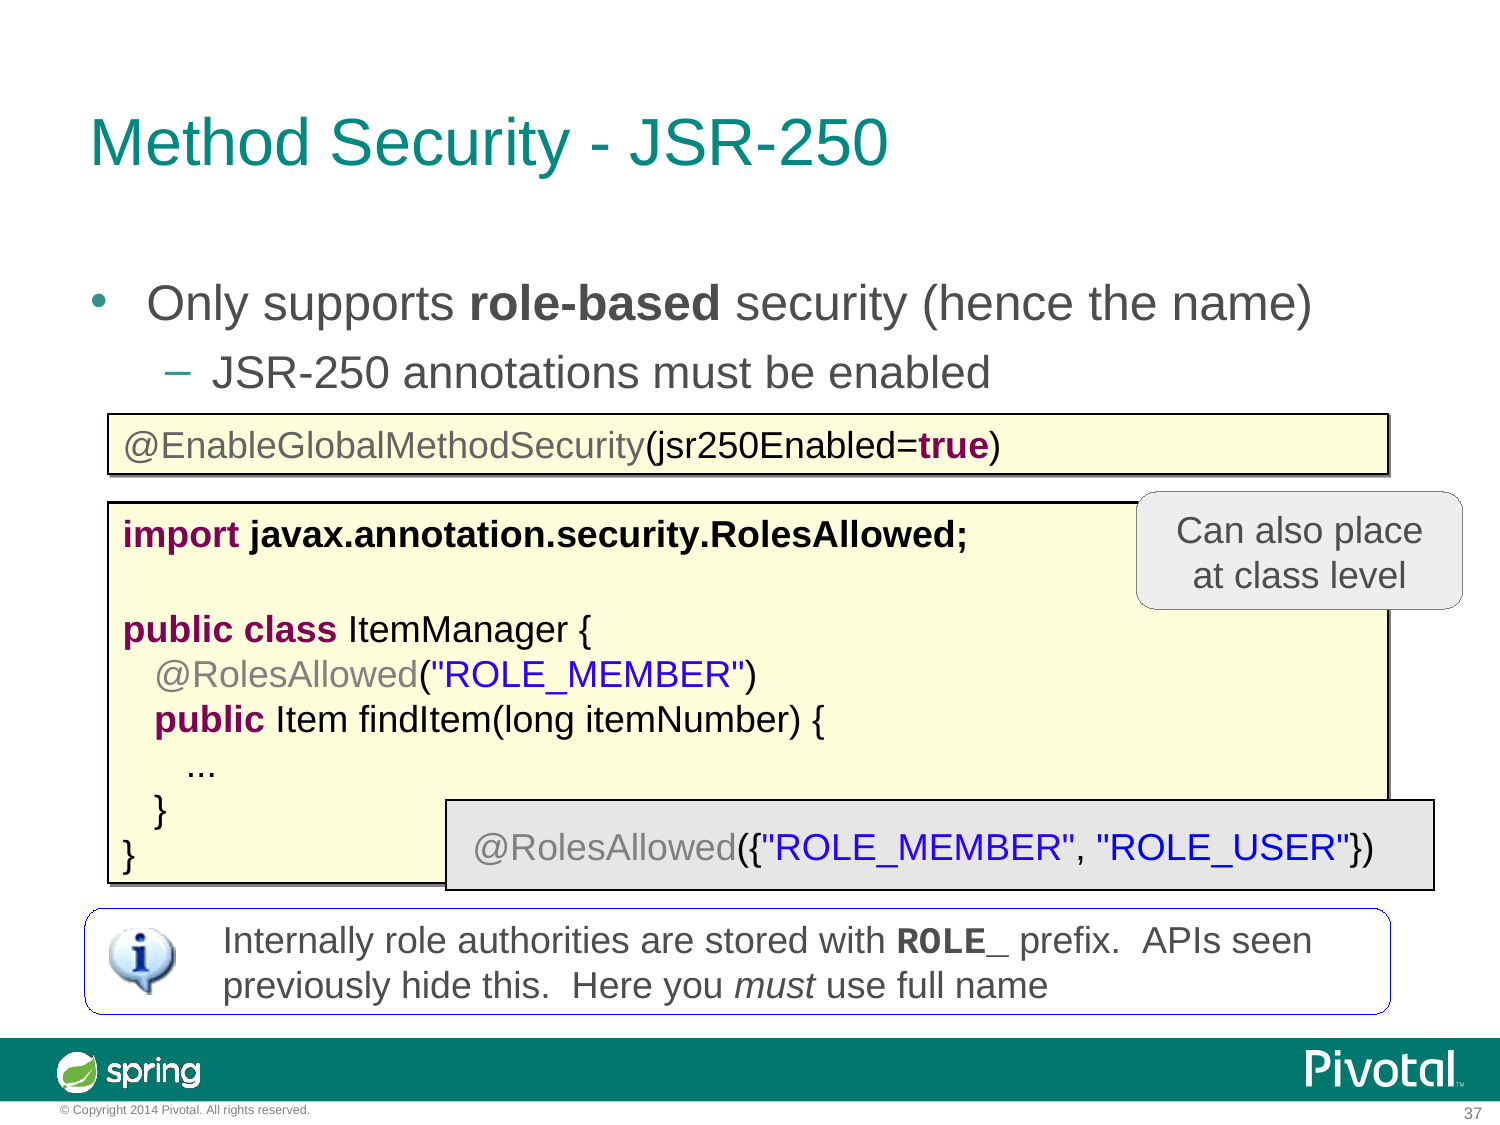

# Method Security - JSR-250
Only supports role-based security (hence the name)
JSR-250 annotations must be enabled
@EnableGlobalMethodSecurity(jsr250Enabled=true)
Can also place at class level
import javax.annotation.security.RolesAllowed;
public class ItemManager {
 @RolesAllowed("ROLE_MEMBER")
 public Item findItem(long itemNumber) {
 ...
 }
}
@RolesAllowed({"ROLE_MEMBER", "ROLE_USER"})
Internally role authorities are stored with ROLE_ prefix. APIs seen previously hide this. Here you must use full name